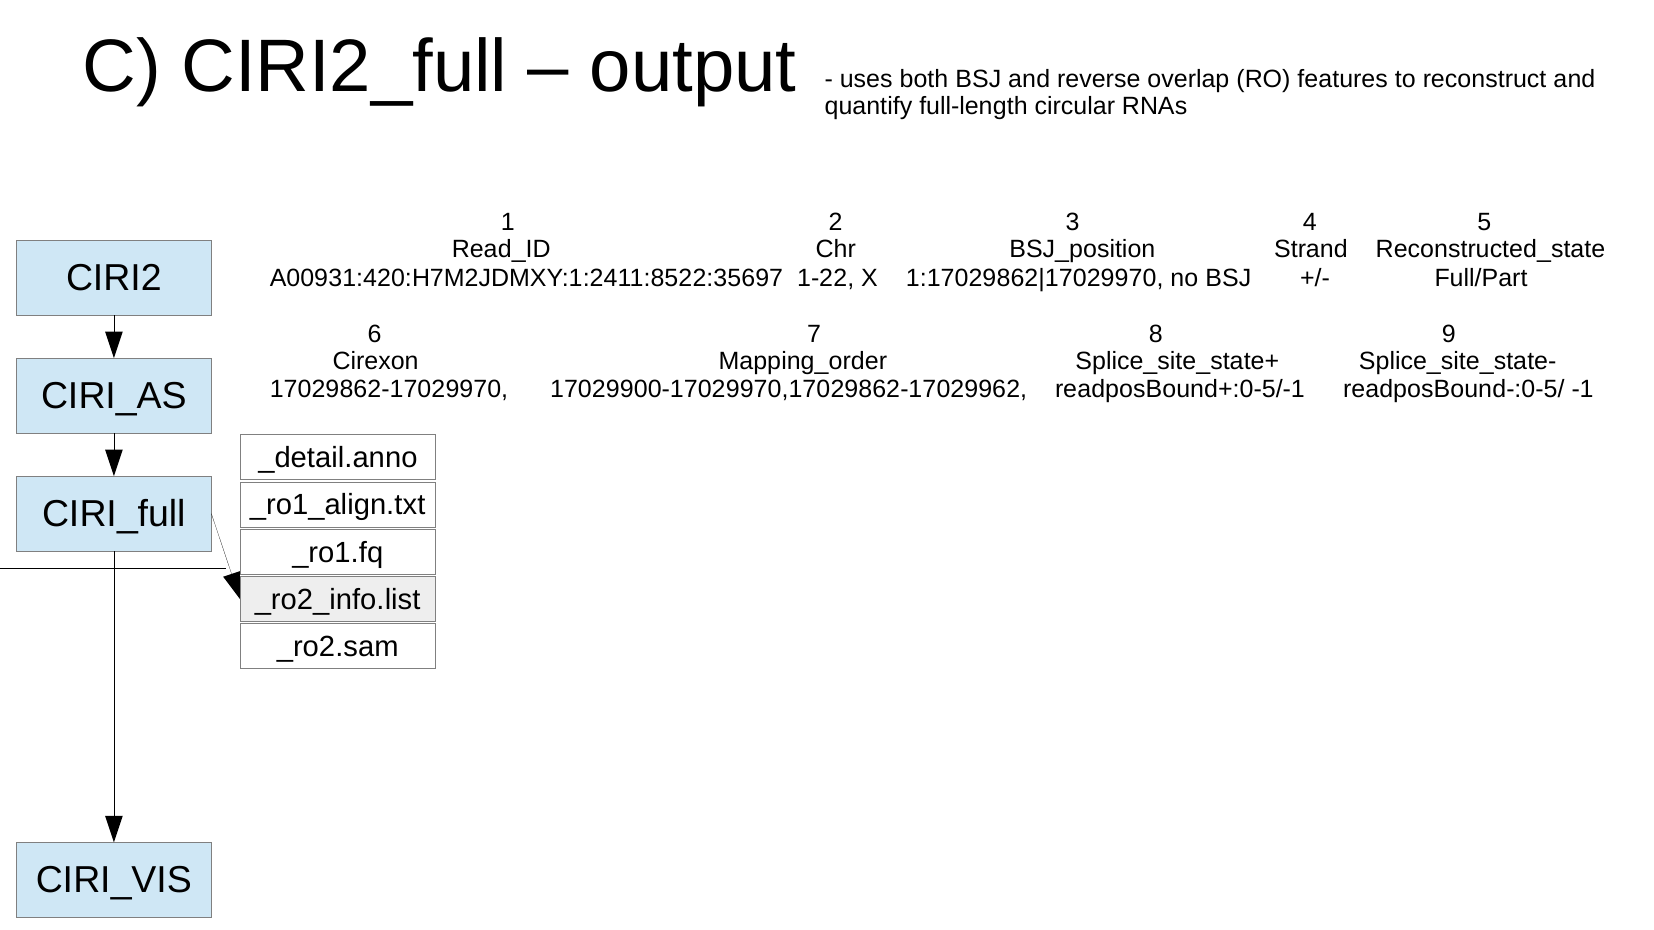

# C) CIRI2_full – output
- uses both BSJ and reverse overlap (RO) features to reconstruct and quantify full-length circular RNAs
 1 2 3 4 5
 Read_ID Chr BSJ_position Strand Reconstructed_state
A00931:420:H7M2JDMXY:1:2411:8522:35697 1-22, X 1:17029862|17029970, no BSJ +/- Full/Part
 6 7 8 9
 Cirexon Mapping_order Splice_site_state+ Splice_site_state-
17029862-17029970, 17029900-17029970,17029862-17029962, readposBound+:0-5/-1 readposBound-:0-5/ -1
CIRI2
CIRI_AS
_detail.anno
CIRI_full
_ro1_align.txt
_ro1.fq
_ro2_info.list
_ro2.sam
CIRI_VIS